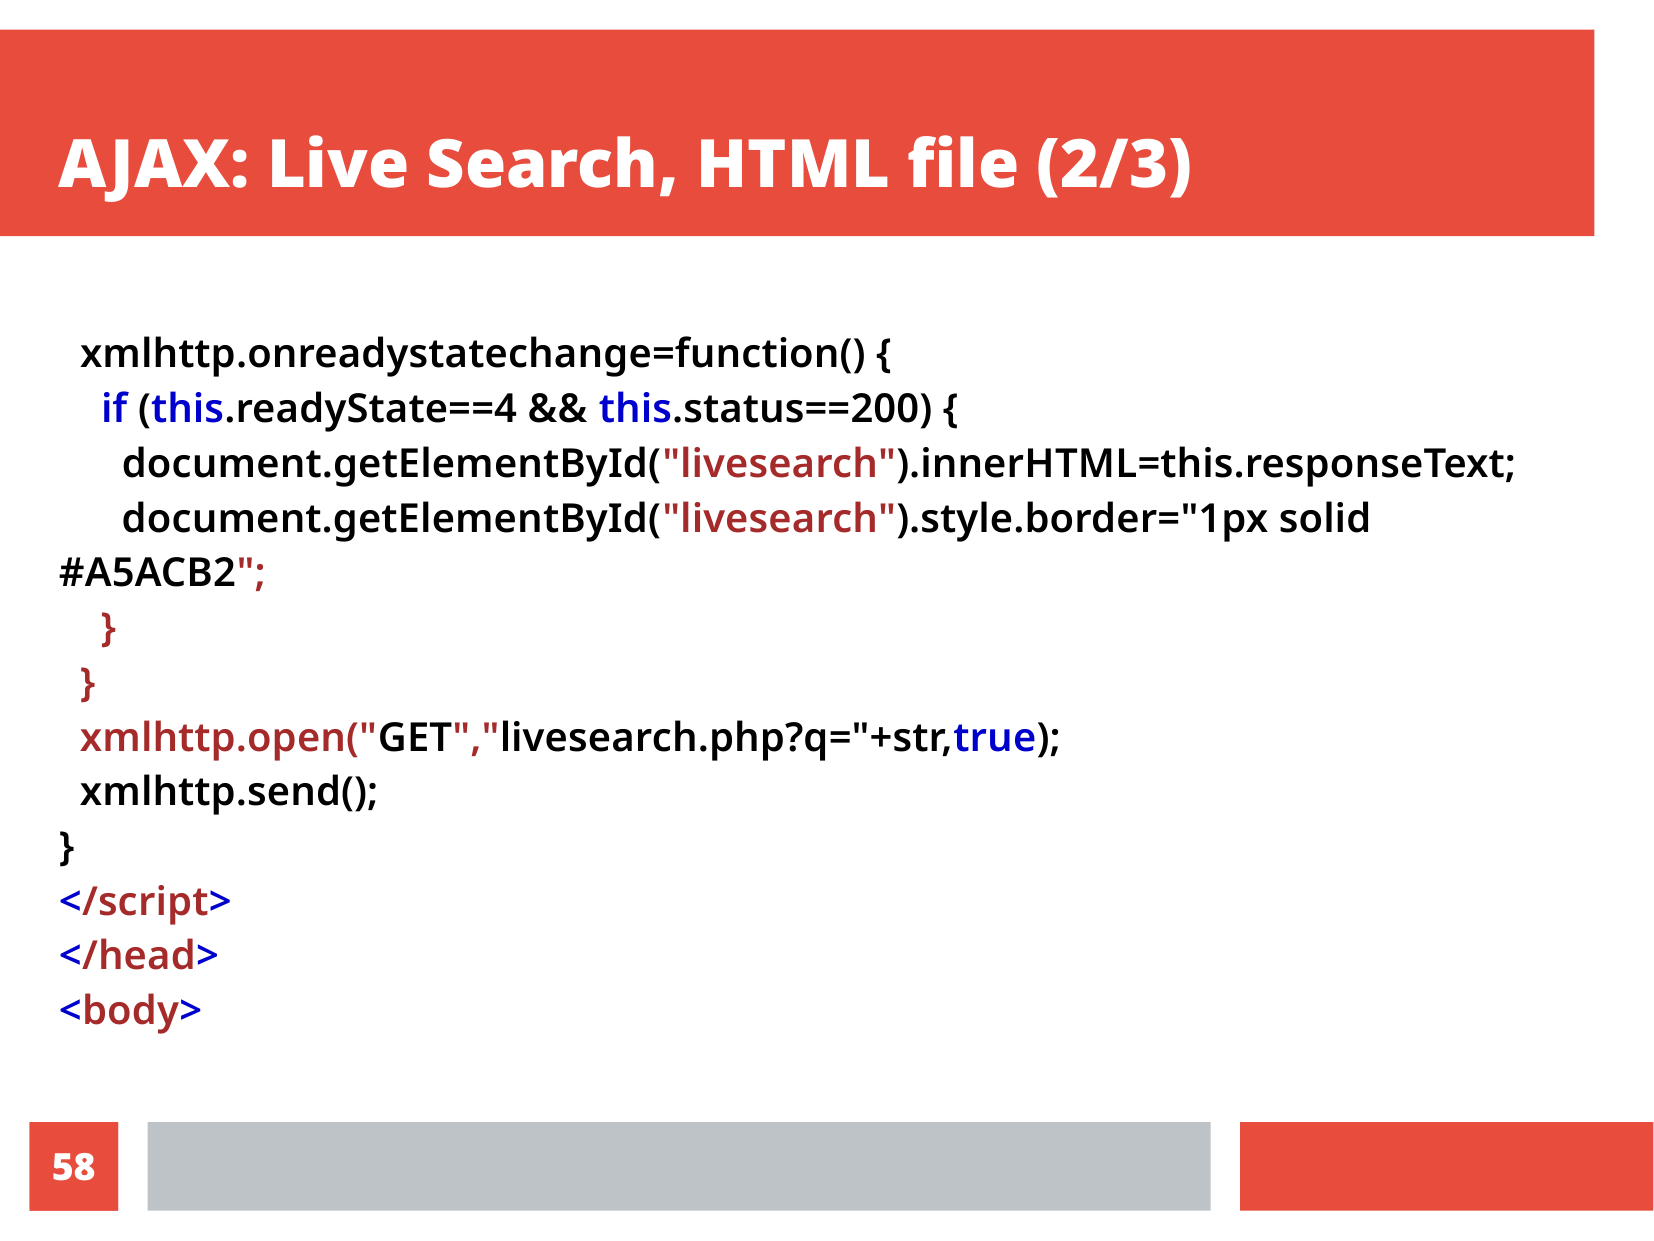

# AJAX: Live Search, HTML file (2/3)
  xmlhttp.onreadystatechange=function() {
    if (this.readyState==4 && this.status==200) {
      document.getElementById("livesearch").innerHTML=this.responseText;
      document.getElementById("livesearch").style.border="1px solid #A5ACB2";
    }
  }
  xmlhttp.open("GET","livesearch.php?q="+str,true);
  xmlhttp.send();
}
</script>
</head>
<body>
58